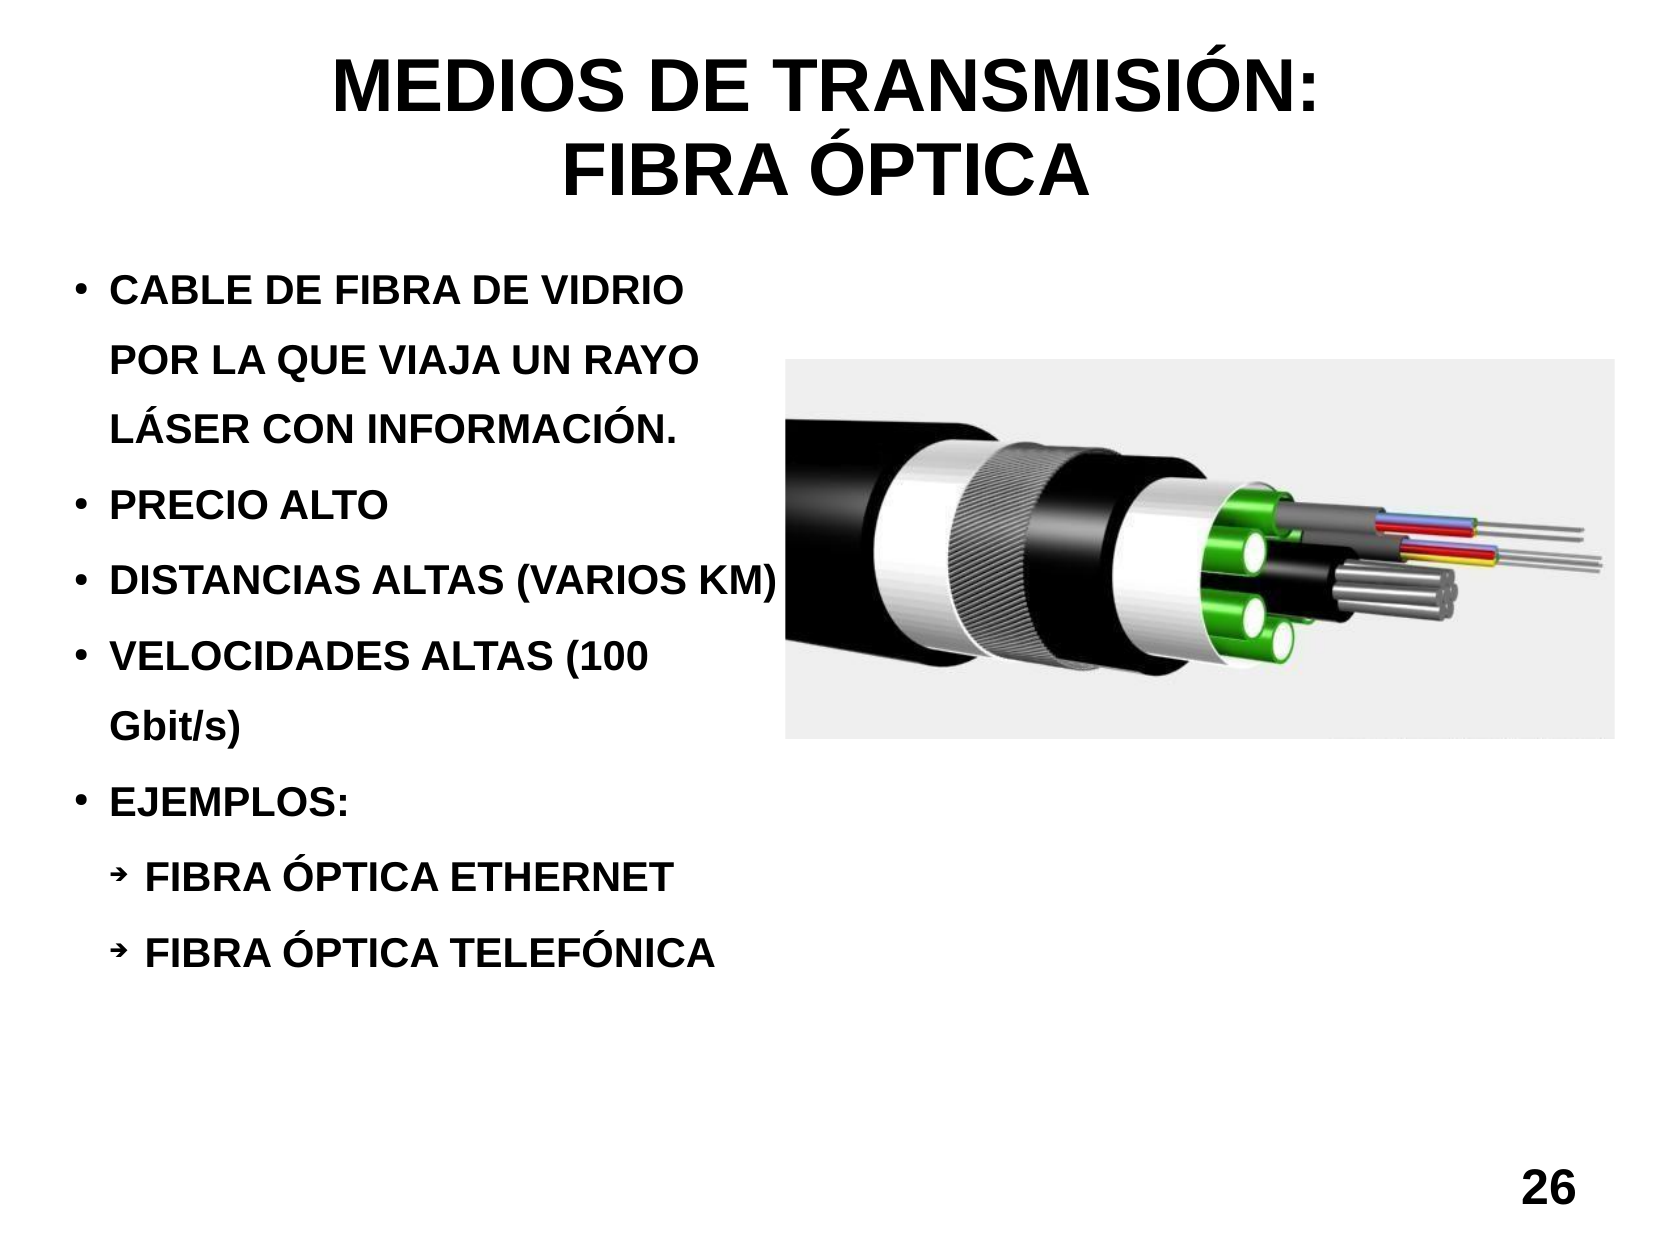

# MEDIOS DE TRANSMISIÓN: FIBRA ÓPTICA
CABLE DE FIBRA DE VIDRIO POR LA QUE VIAJA UN RAYO LÁSER CON INFORMACIÓN.
PRECIO ALTO
DISTANCIAS ALTAS (VARIOS KM)
VELOCIDADES ALTAS (100 Gbit/s)
EJEMPLOS:
FIBRA ÓPTICA ETHERNET
FIBRA ÓPTICA TELEFÓNICA